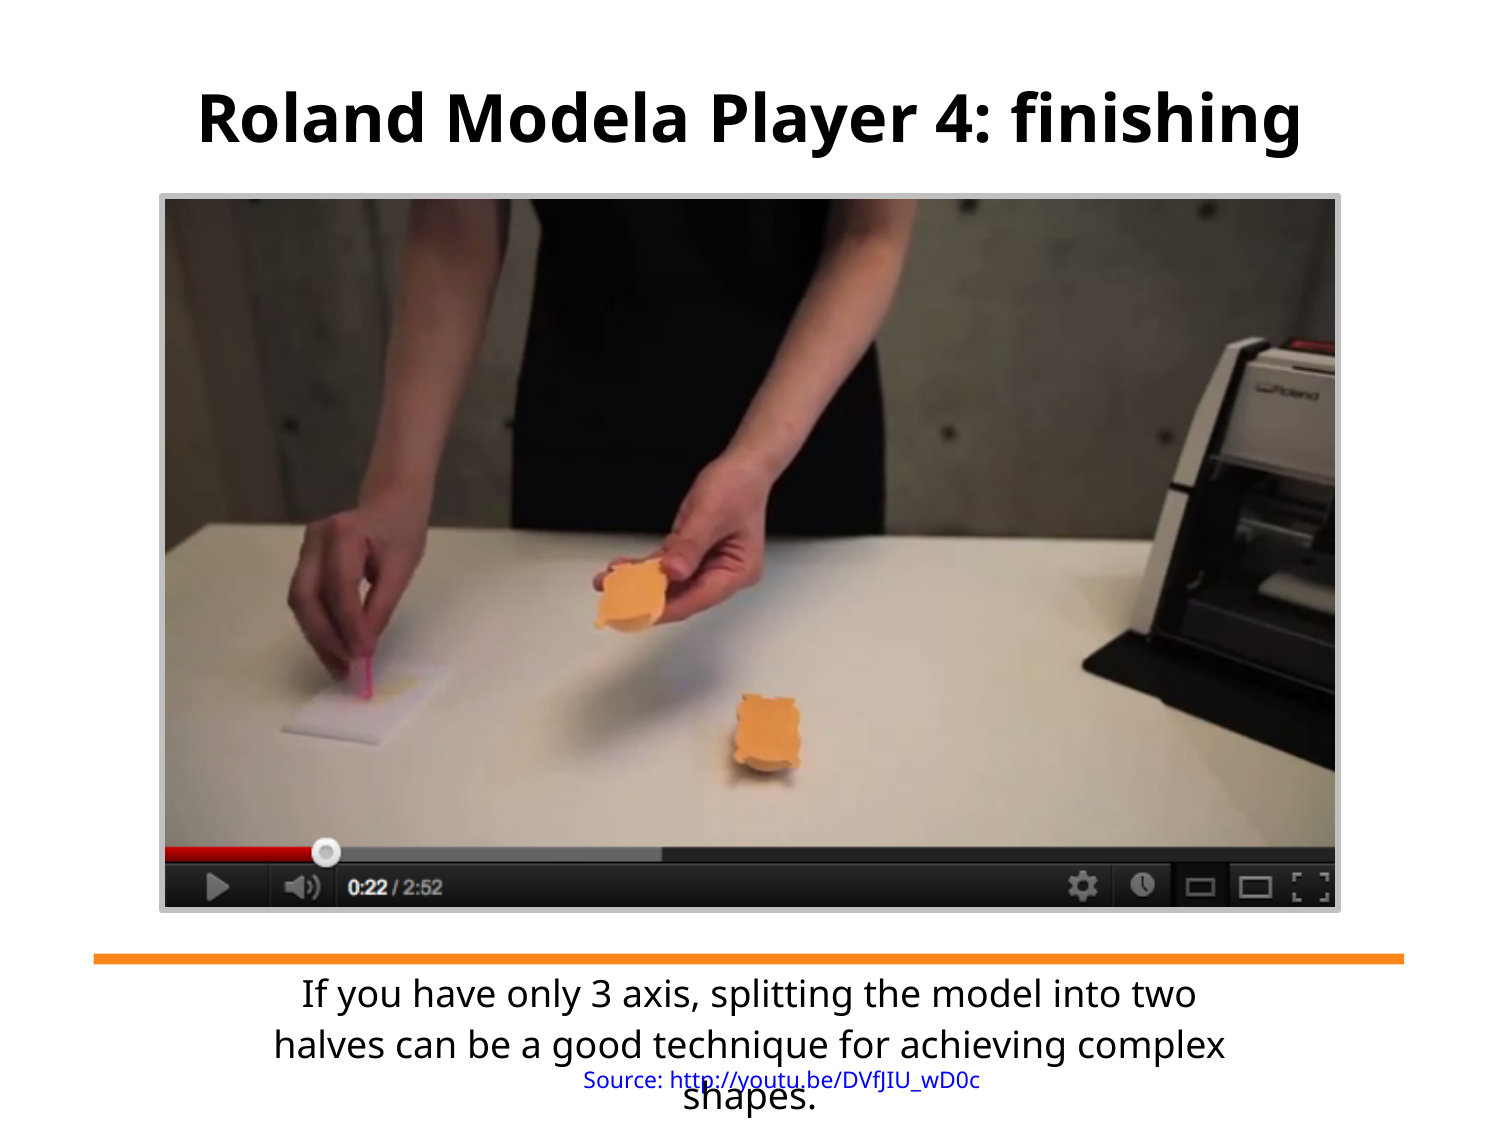

# Roland Modela Player 4: finishing
If you have only 3 axis, splitting the model into two halves can be a good technique for achieving complex shapes.
Source: http://youtu.be/DVfJIU_wD0c